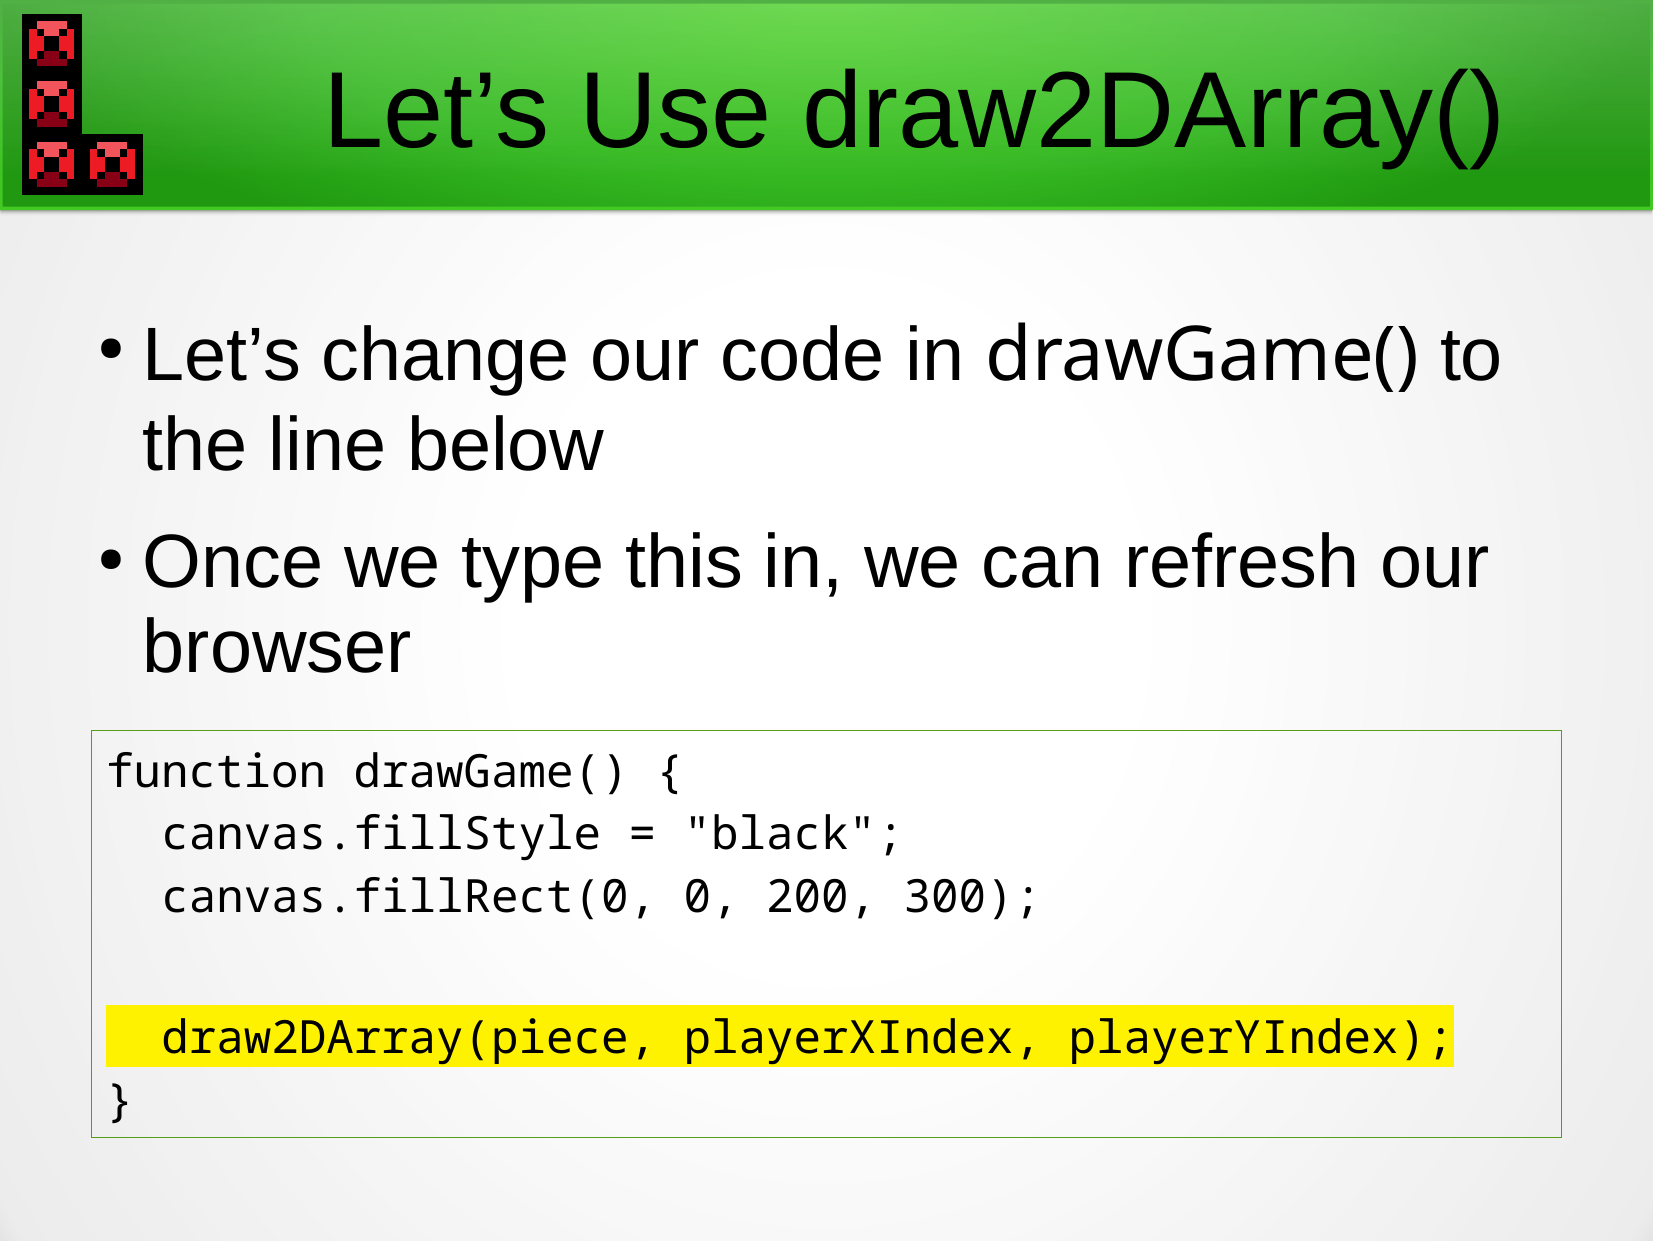

# Let’s Use draw2DArray()
Let’s change our code in drawGame() to the line below
Once we type this in, we can refresh our browser
function drawGame() {
 canvas.fillStyle = "black";
 canvas.fillRect(0, 0, 200, 300);
 draw2DArray(piece, playerXIndex, playerYIndex);
}